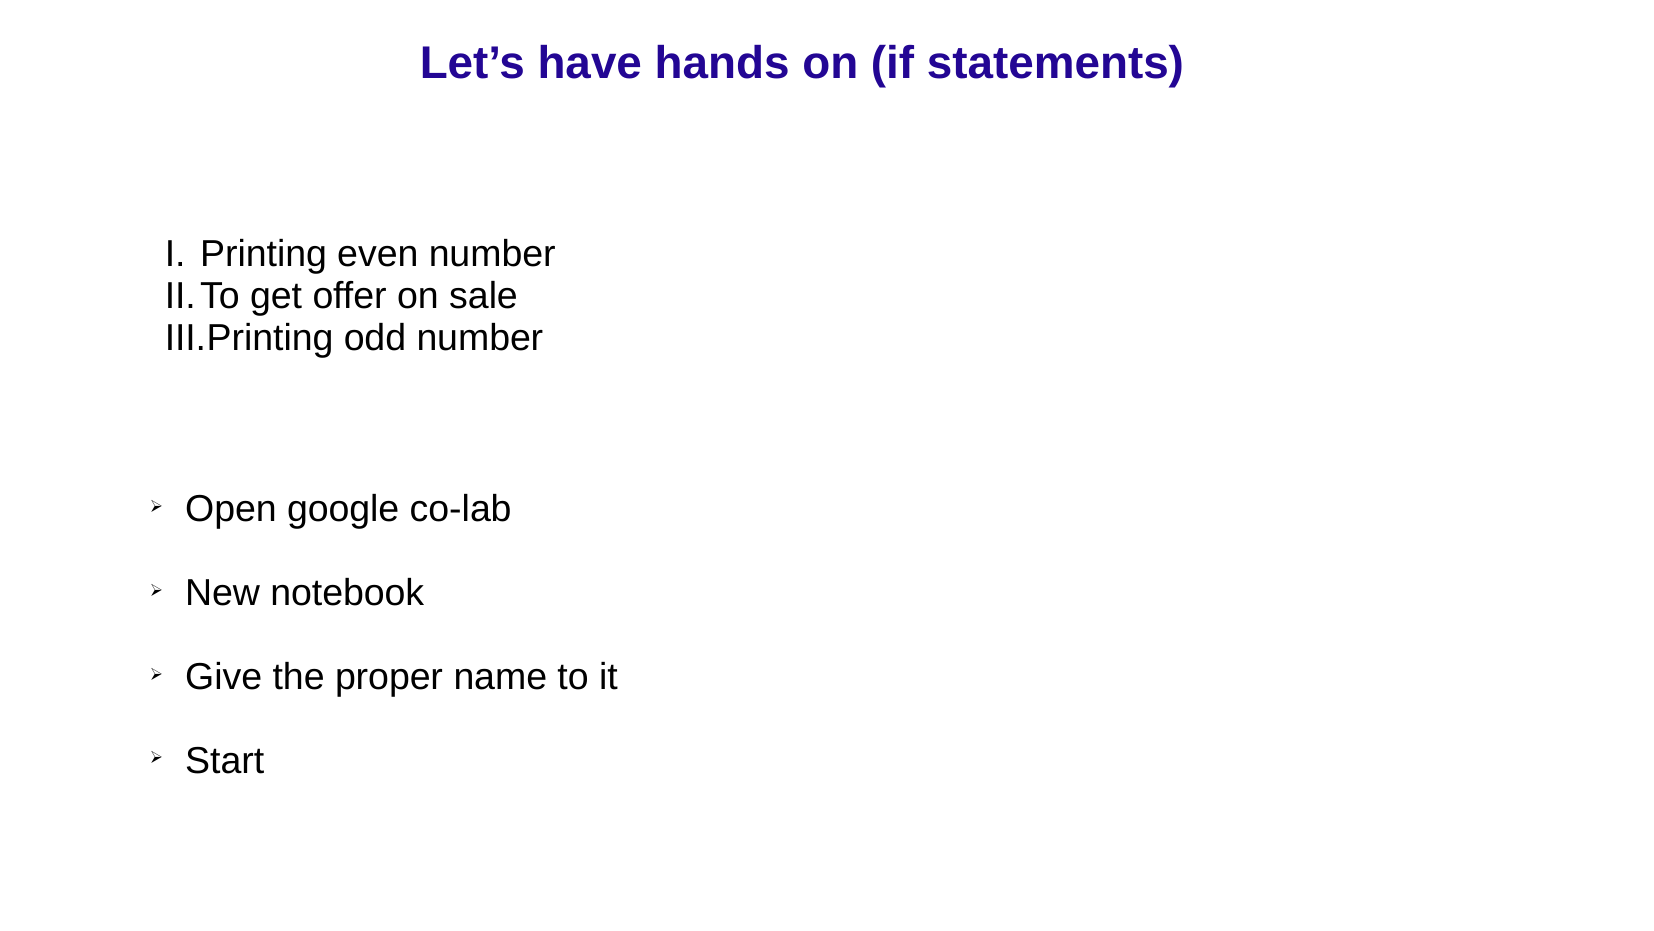

Let’s have hands on (if statements)
Printing even number
To get offer on sale
Printing odd number
Open google co-lab
New notebook
Give the proper name to it
Start